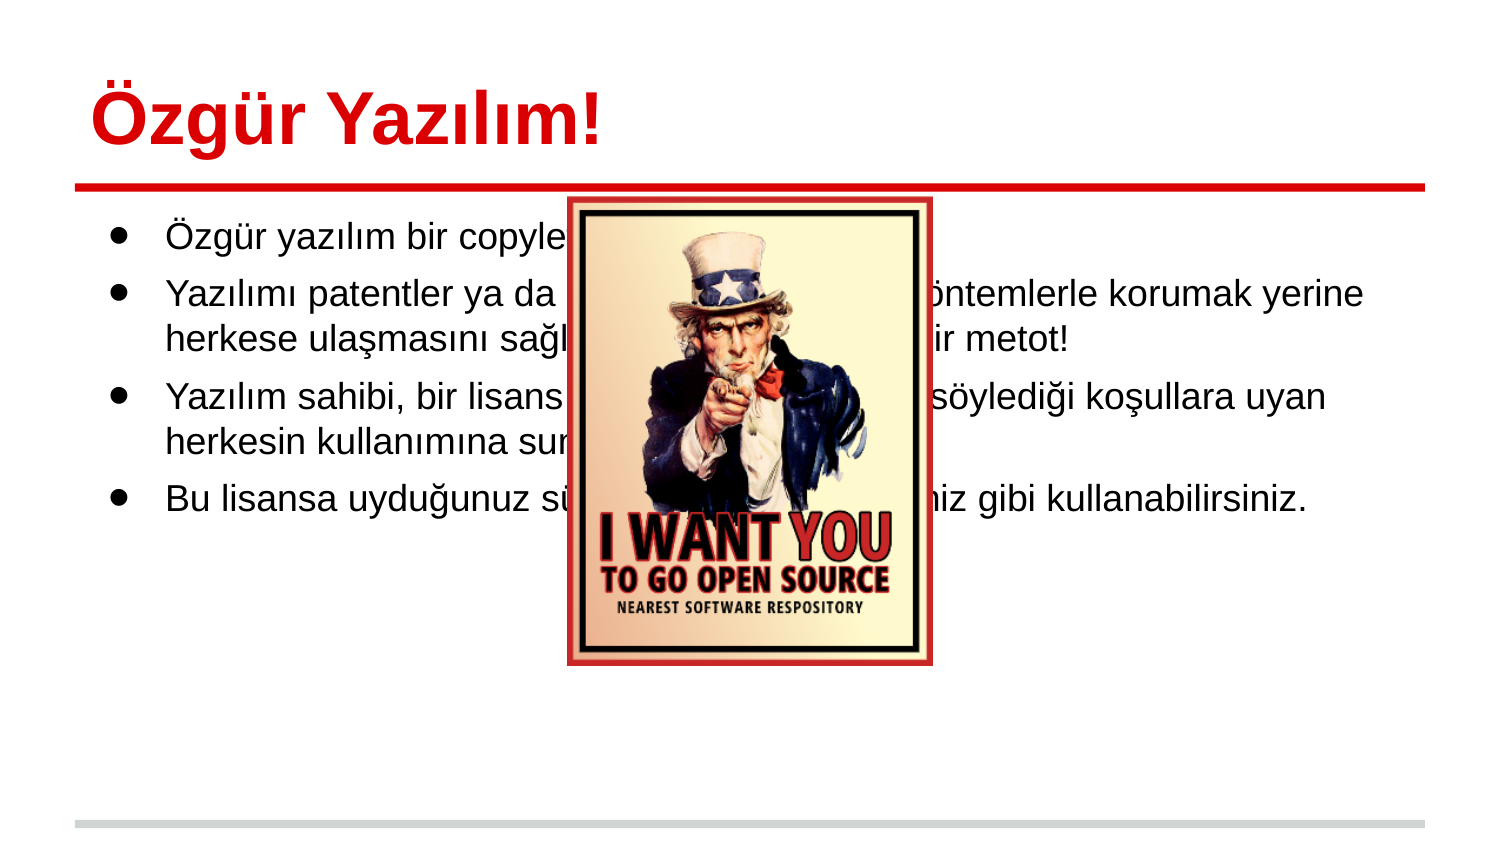

# Özgür Yazılım!
Özgür yazılım bir copyleft hareketi!
Yazılımı patentler ya da kapalı kaynak kodlu yöntemlerle korumak yerine herkese ulaşmasını sağlamak için geliştirilen bir metot!
Yazılım sahibi, bir lisans ile yazılımını lisansta söylediği koşullara uyan herkesin kullanımına sunuyor.
Bu lisansa uyduğunuz sürece yazılımı istediğiniz gibi kullanabilirsiniz.